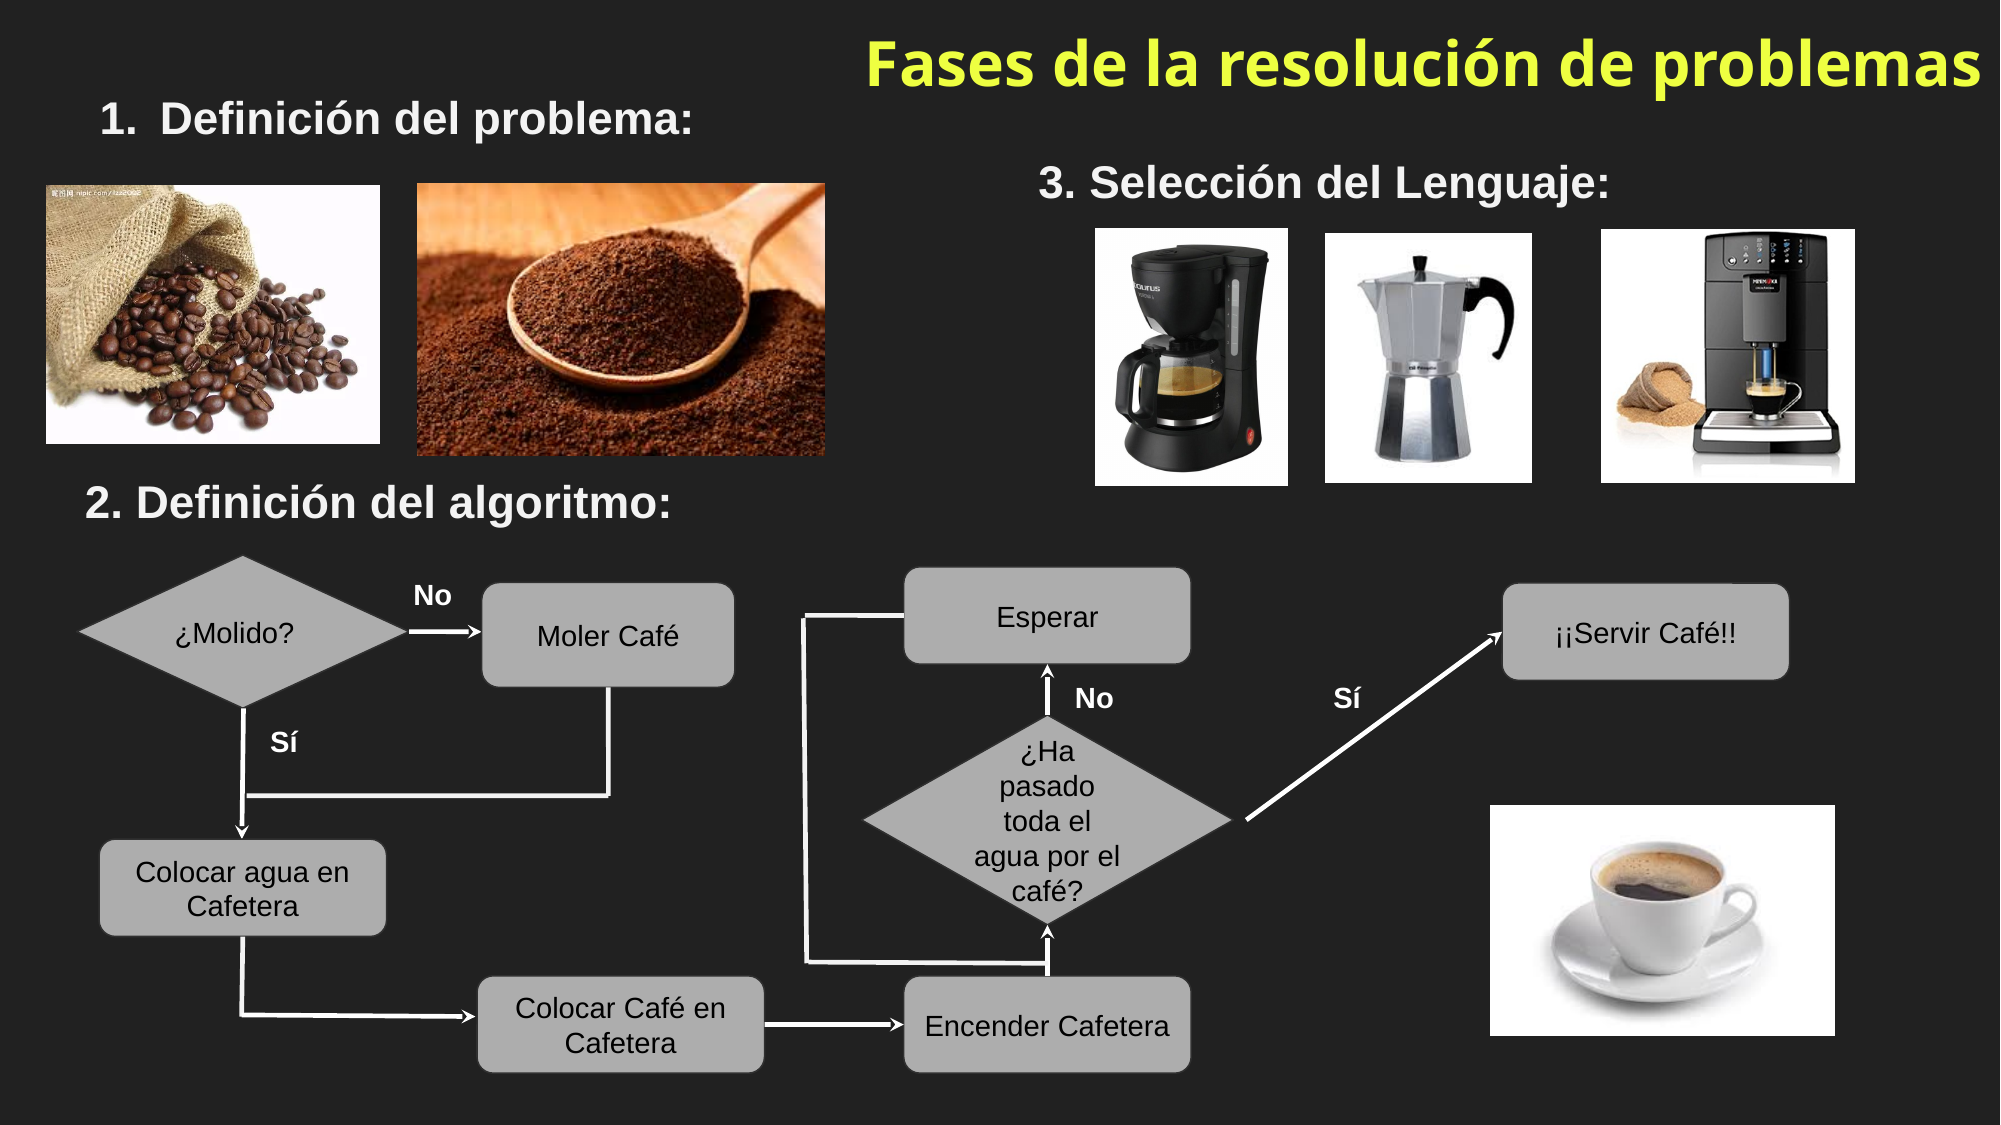

# Fases de la resolución de problemas
Definición del problema:
2. Definición del algoritmo:
3. Selección del Lenguaje:
¿Molido?
No
Esperar
Moler Café
¡¡Servir Café!!
No
Sí
Sí
¿Ha pasado toda el agua por el café?
Colocar agua en Cafetera
Colocar Café en Cafetera
Encender Cafetera